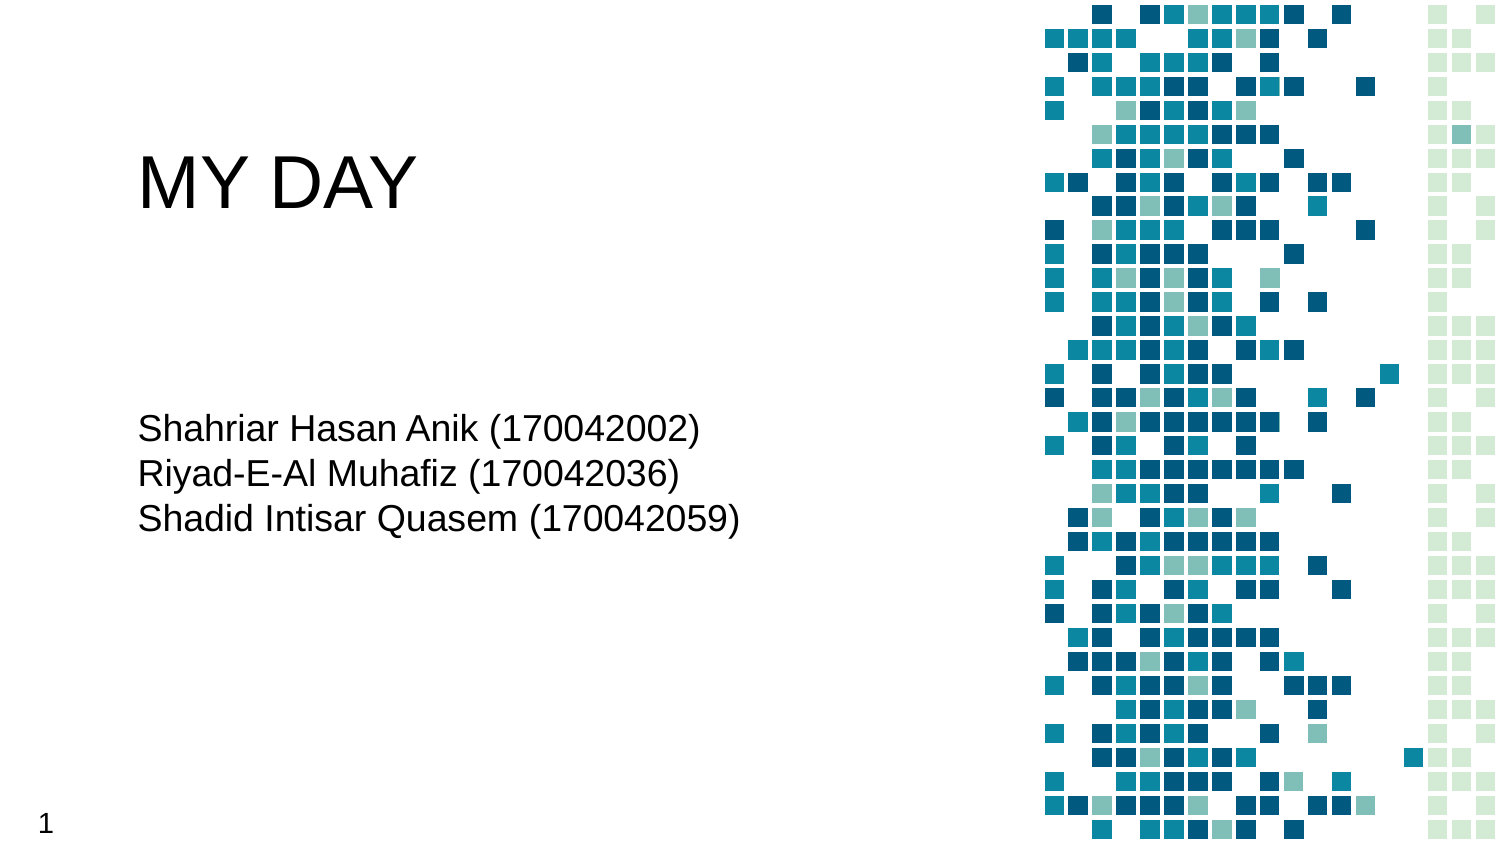

# MY DAY Shahriar Hasan Anik (170042002) Riyad-E-Al Muhafiz (170042036) Shadid Intisar Quasem (170042059)
1